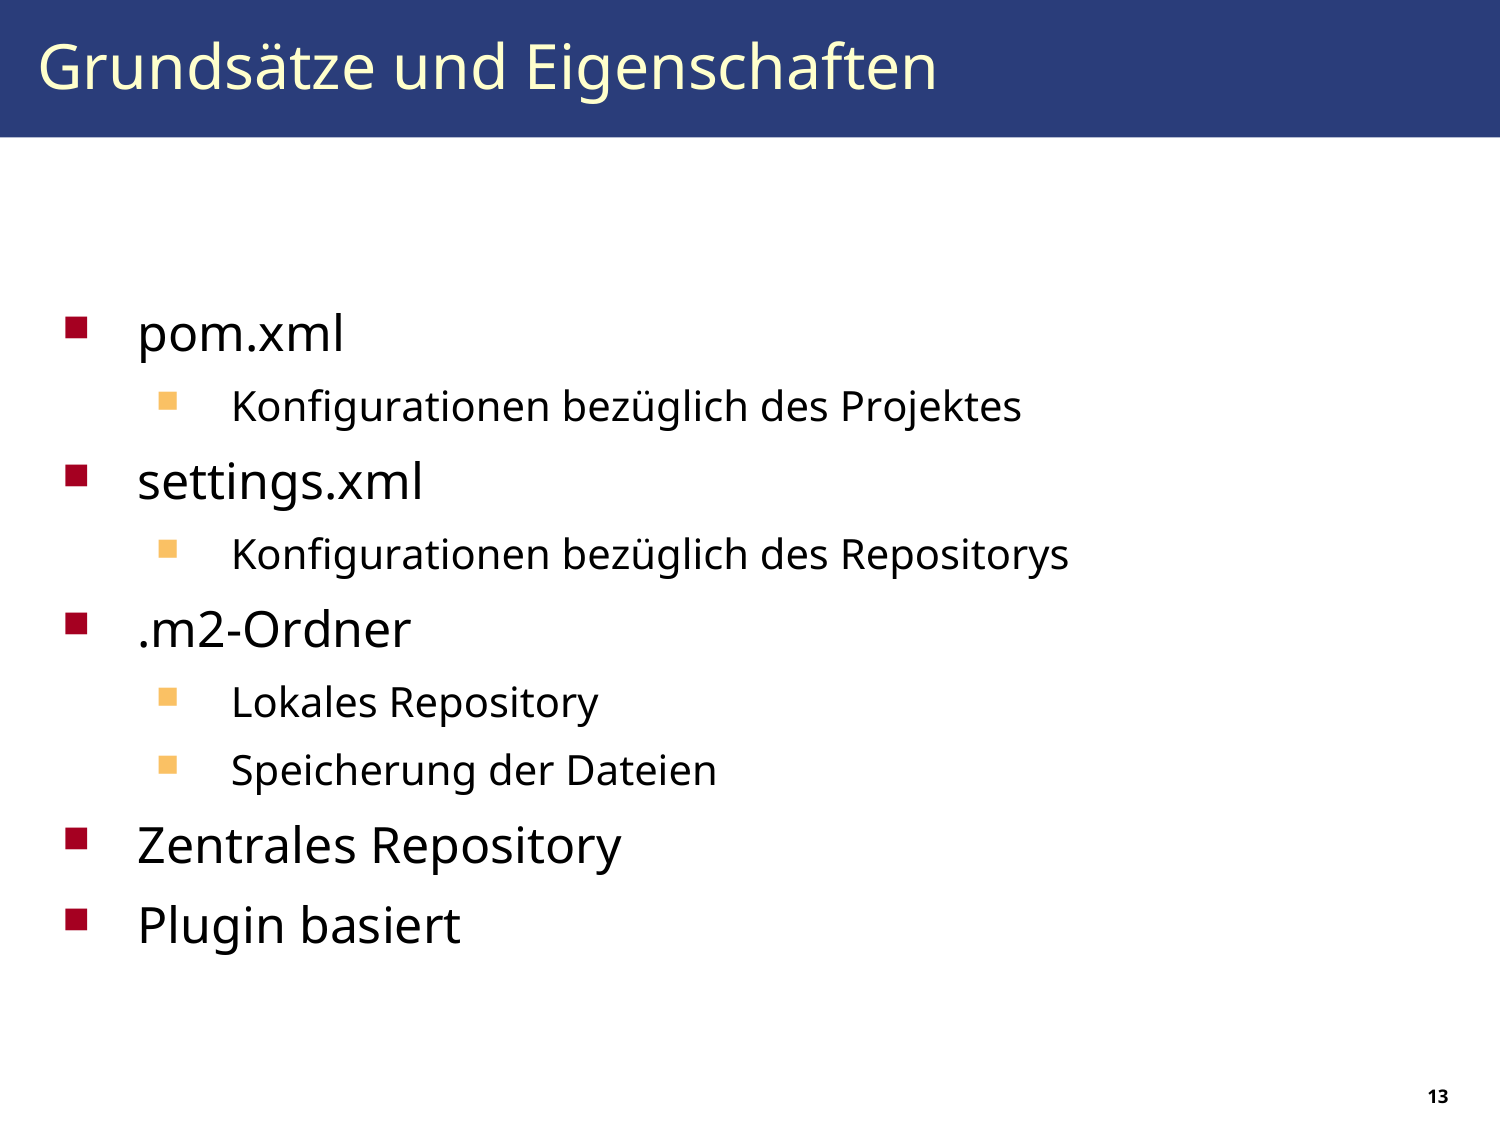

# Grundsätze und Eigenschaften
pom.xml
Konfigurationen bezüglich des Projektes
settings.xml
Konfigurationen bezüglich des Repositorys
.m2-Ordner
Lokales Repository
Speicherung der Dateien
Zentrales Repository
Plugin basiert
13